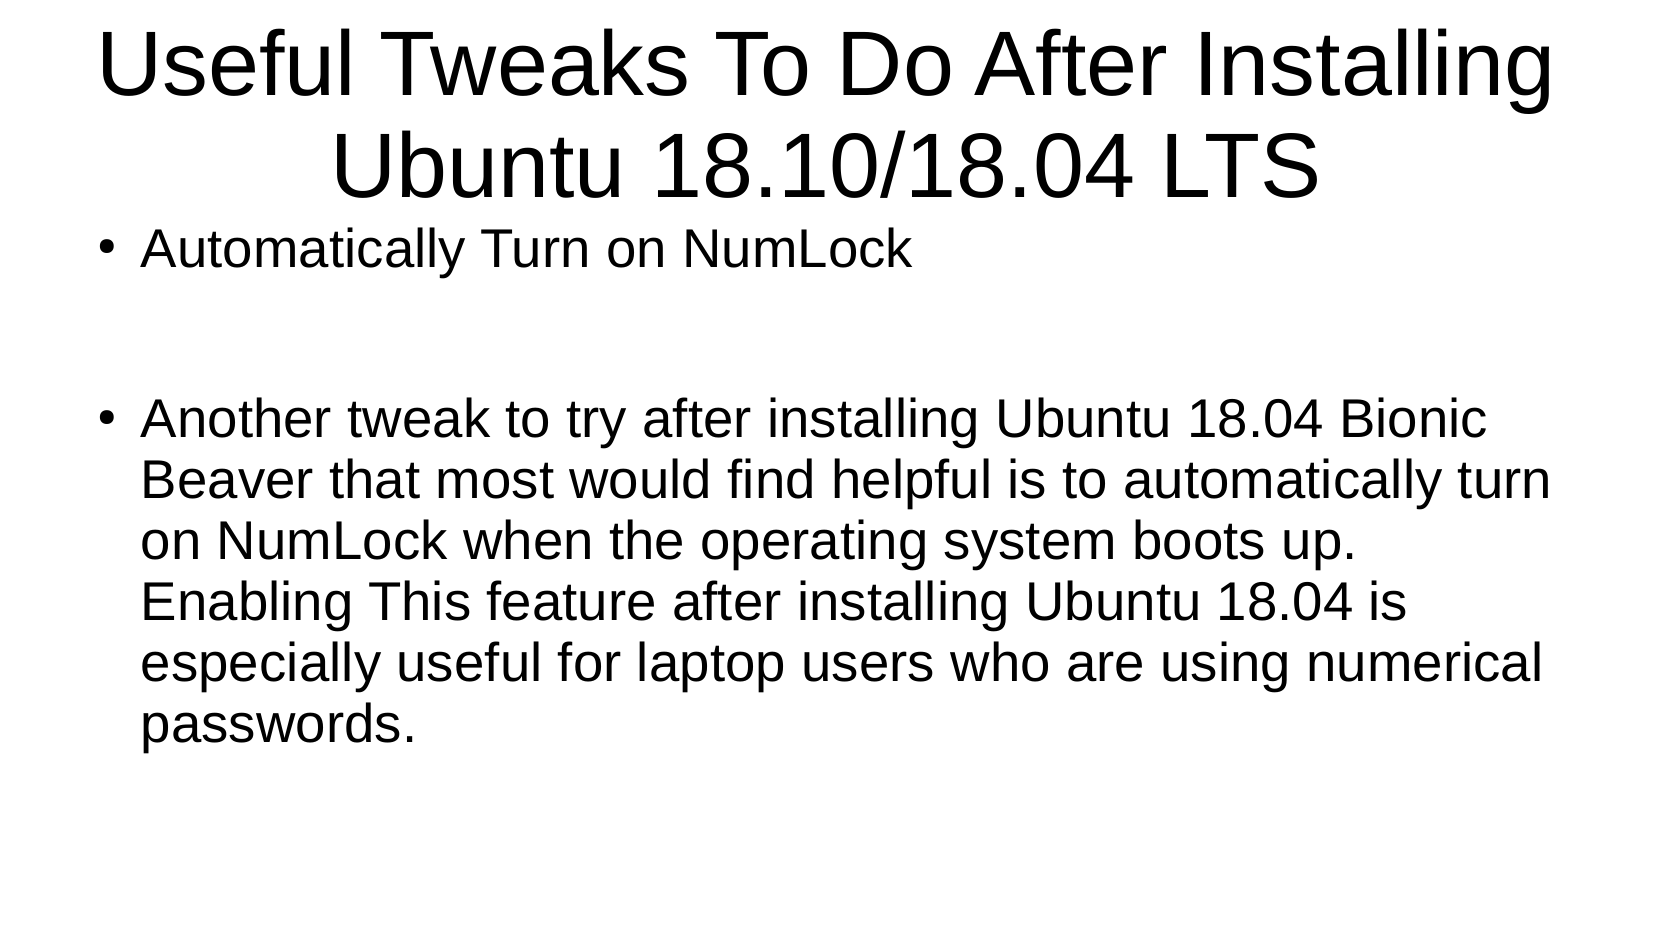

# Useful Tweaks To Do After Installing Ubuntu 18.10/18.04 LTS
Automatically Turn on NumLock
Another tweak to try after installing Ubuntu 18.04 Bionic Beaver that most would find helpful is to automatically turn on NumLock when the operating system boots up. Enabling This feature after installing Ubuntu 18.04 is especially useful for laptop users who are using numerical passwords.